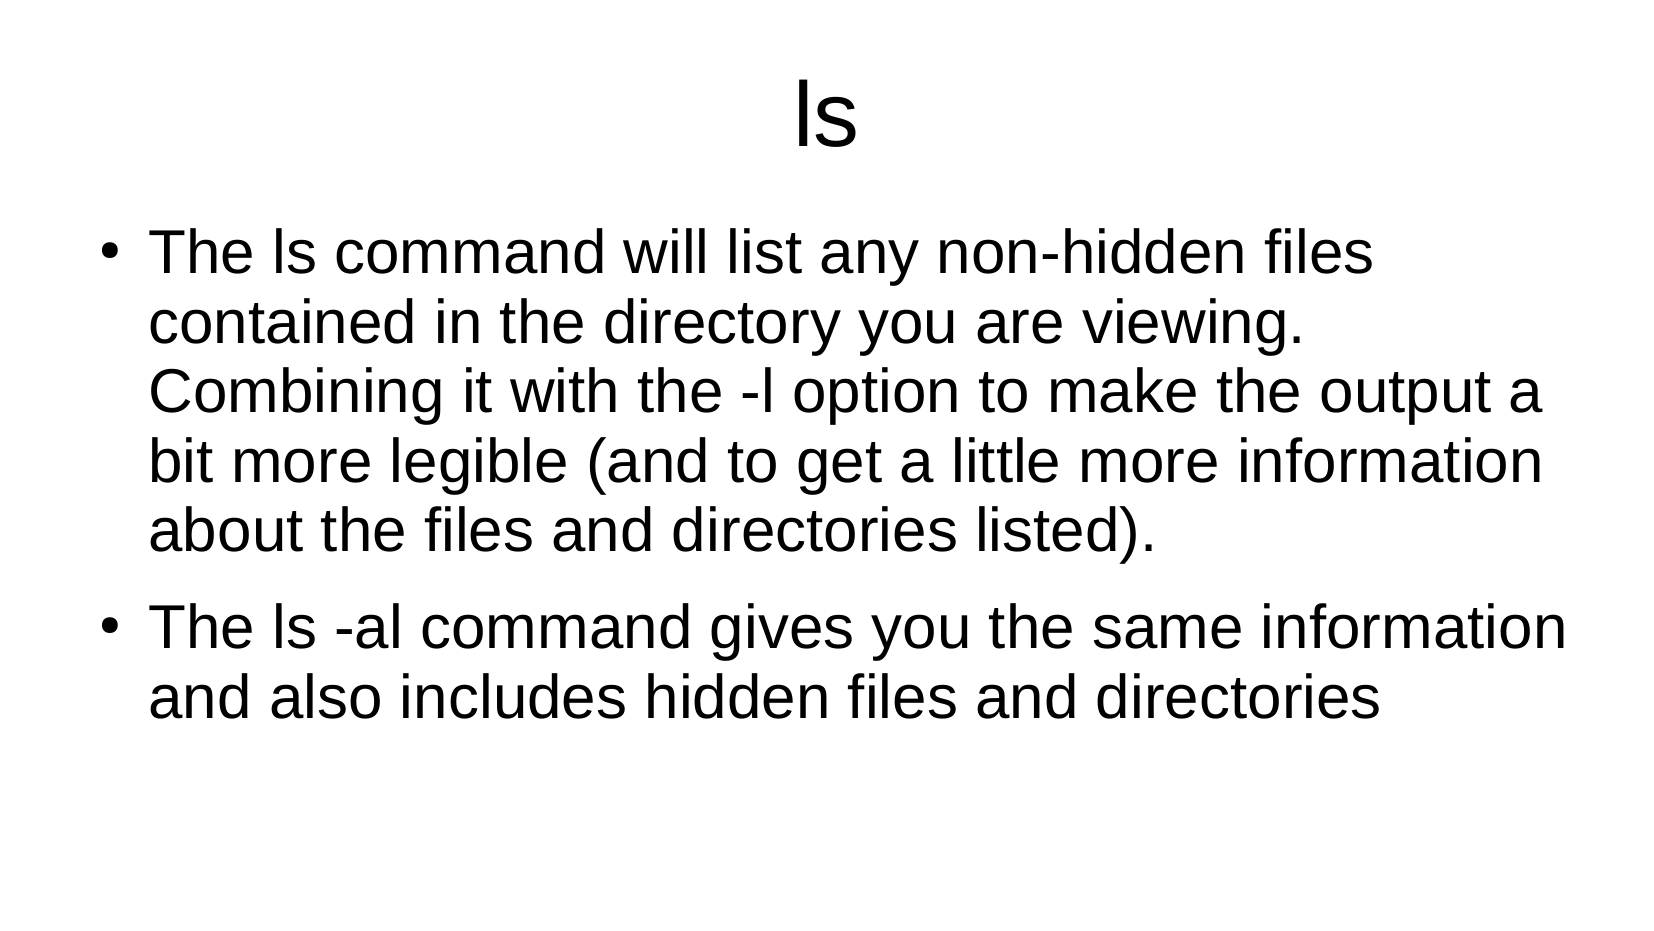

# ls
The ls command will list any non-hidden files contained in the directory you are viewing. Combining it with the -l option to make the output a bit more legible (and to get a little more information about the files and directories listed).
The ls -al command gives you the same information and also includes hidden files and directories